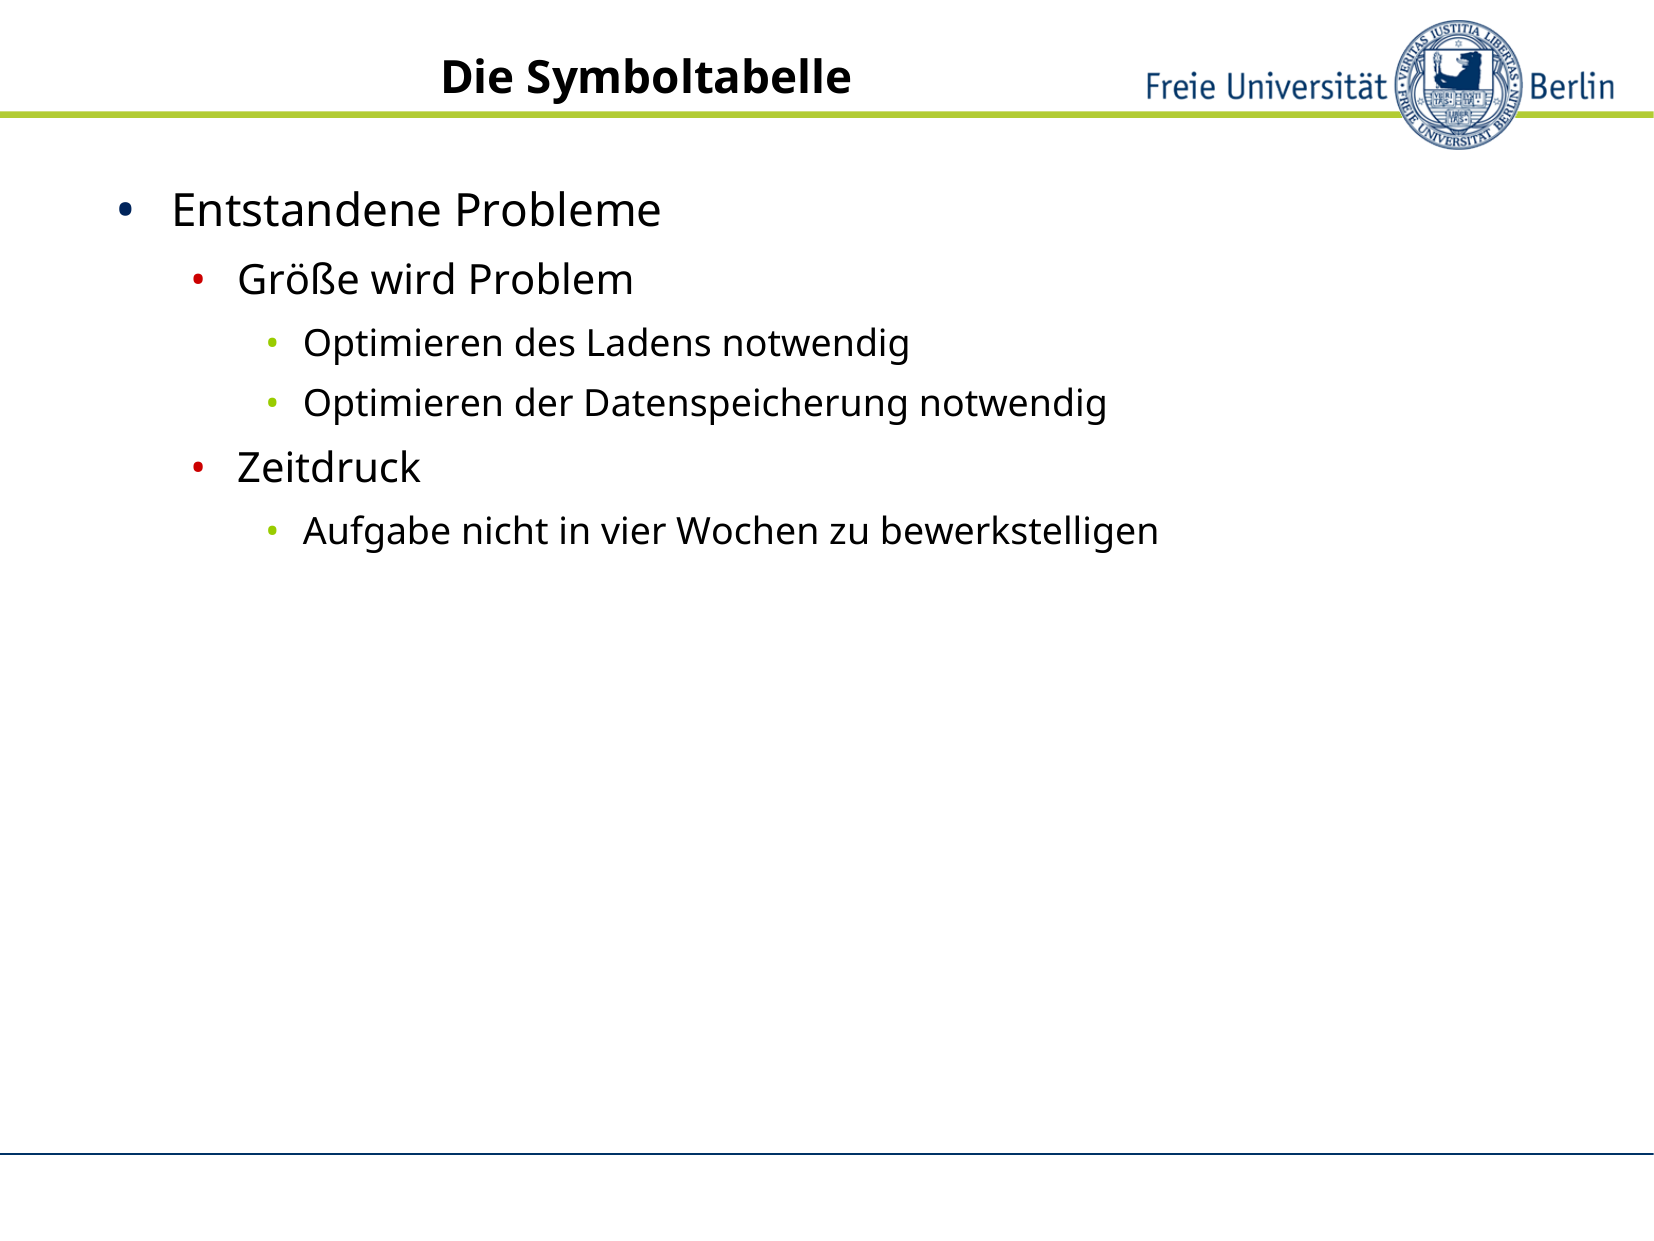

# Die Symboltabelle
Entstandene Probleme
Größe wird Problem
Optimieren des Ladens notwendig
Optimieren der Datenspeicherung notwendig
Zeitdruck
Aufgabe nicht in vier Wochen zu bewerkstelligen